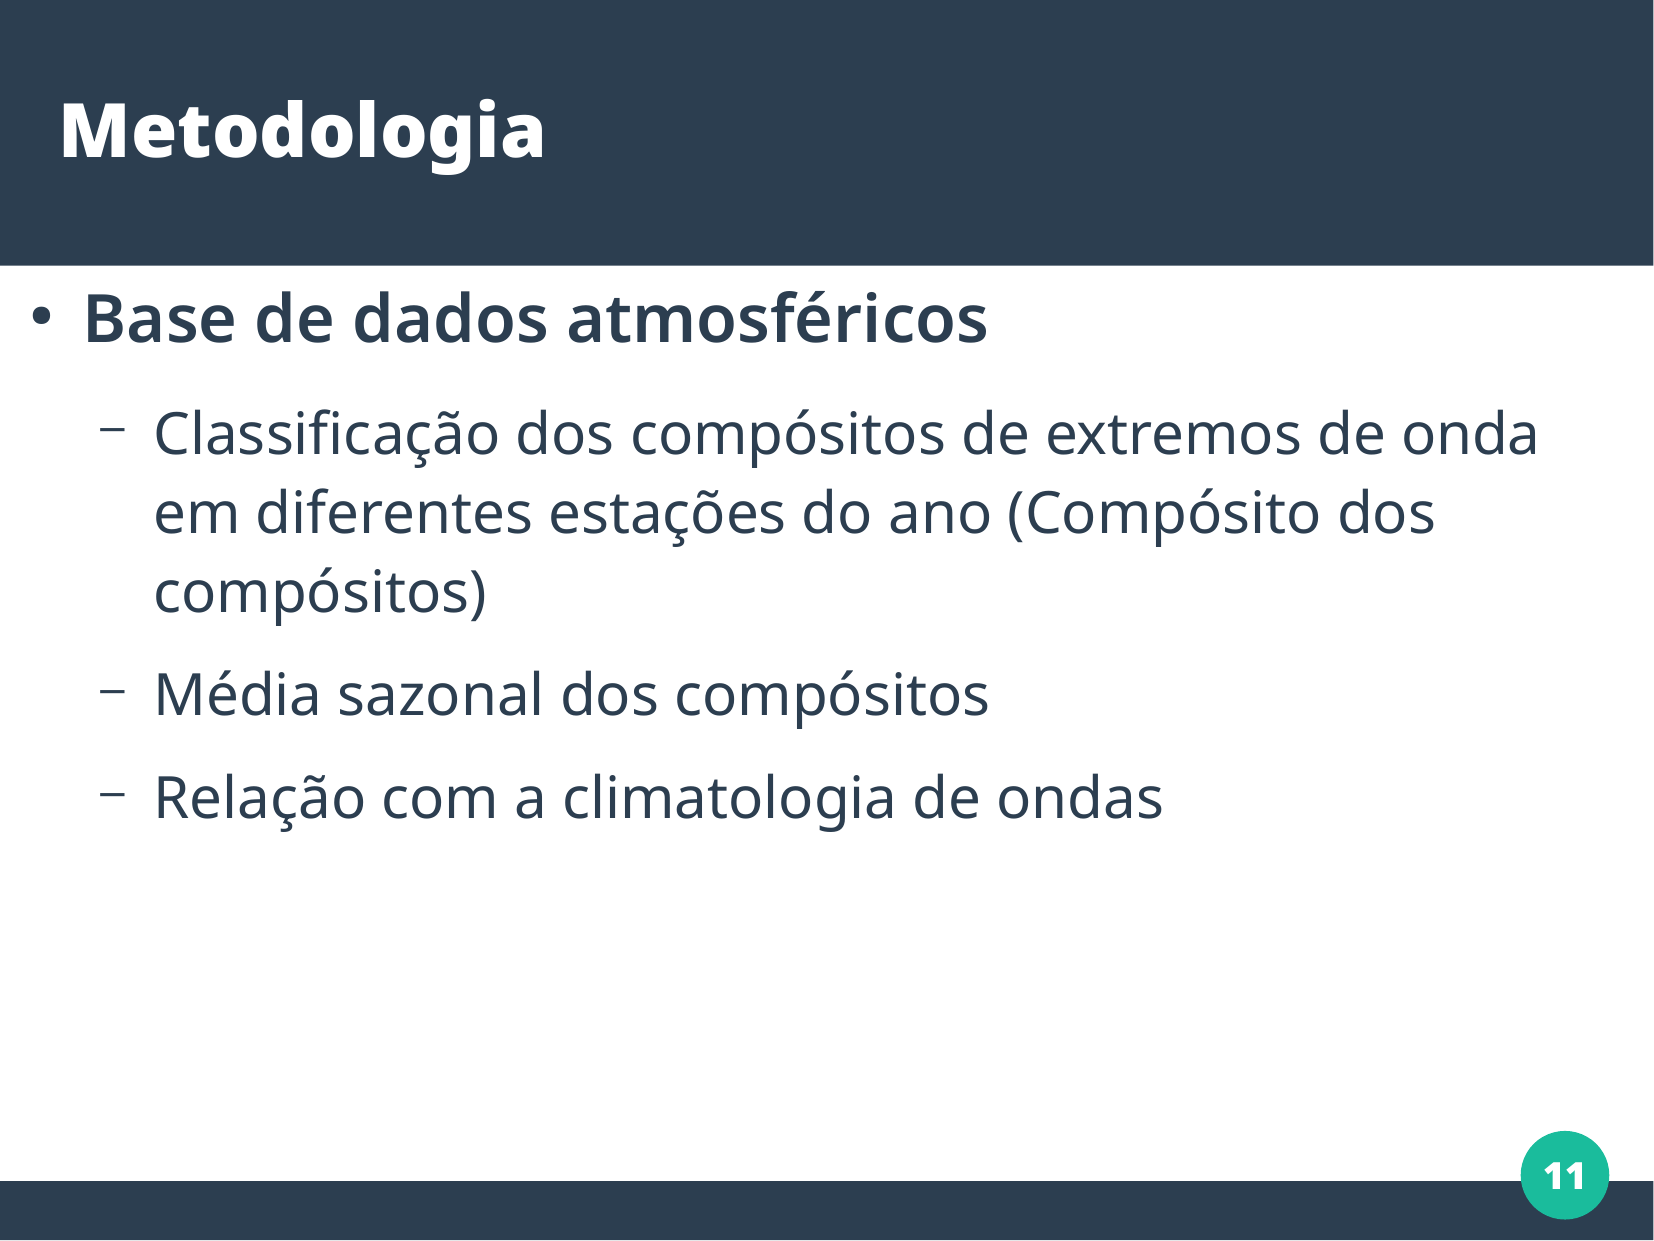

# Metodologia
Base de dados atmosféricos
Classificação dos compósitos de extremos de onda em diferentes estações do ano (Compósito dos compósitos)
Média sazonal dos compósitos
Relação com a climatologia de ondas
11